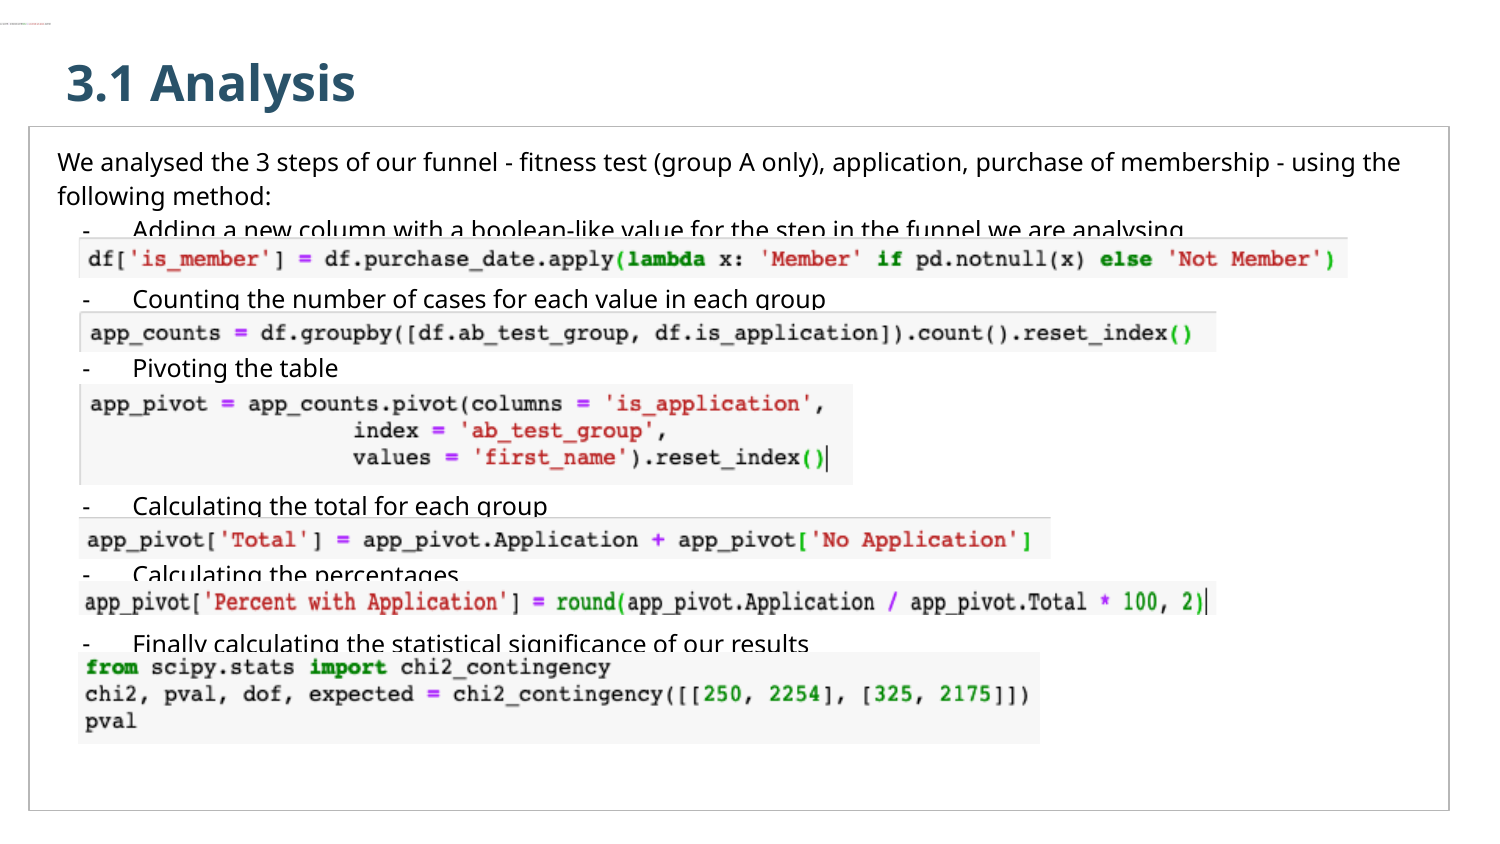

3.1 Analysis
We analysed the 3 steps of our funnel - fitness test (group A only), application, purchase of membership - using the following method:
Adding a new column with a boolean-like value for the step in the funnel we are analysing
Counting the number of cases for each value in each group
Pivoting the table
Calculating the total for each group
Calculating the percentages
Finally calculating the statistical significance of our results